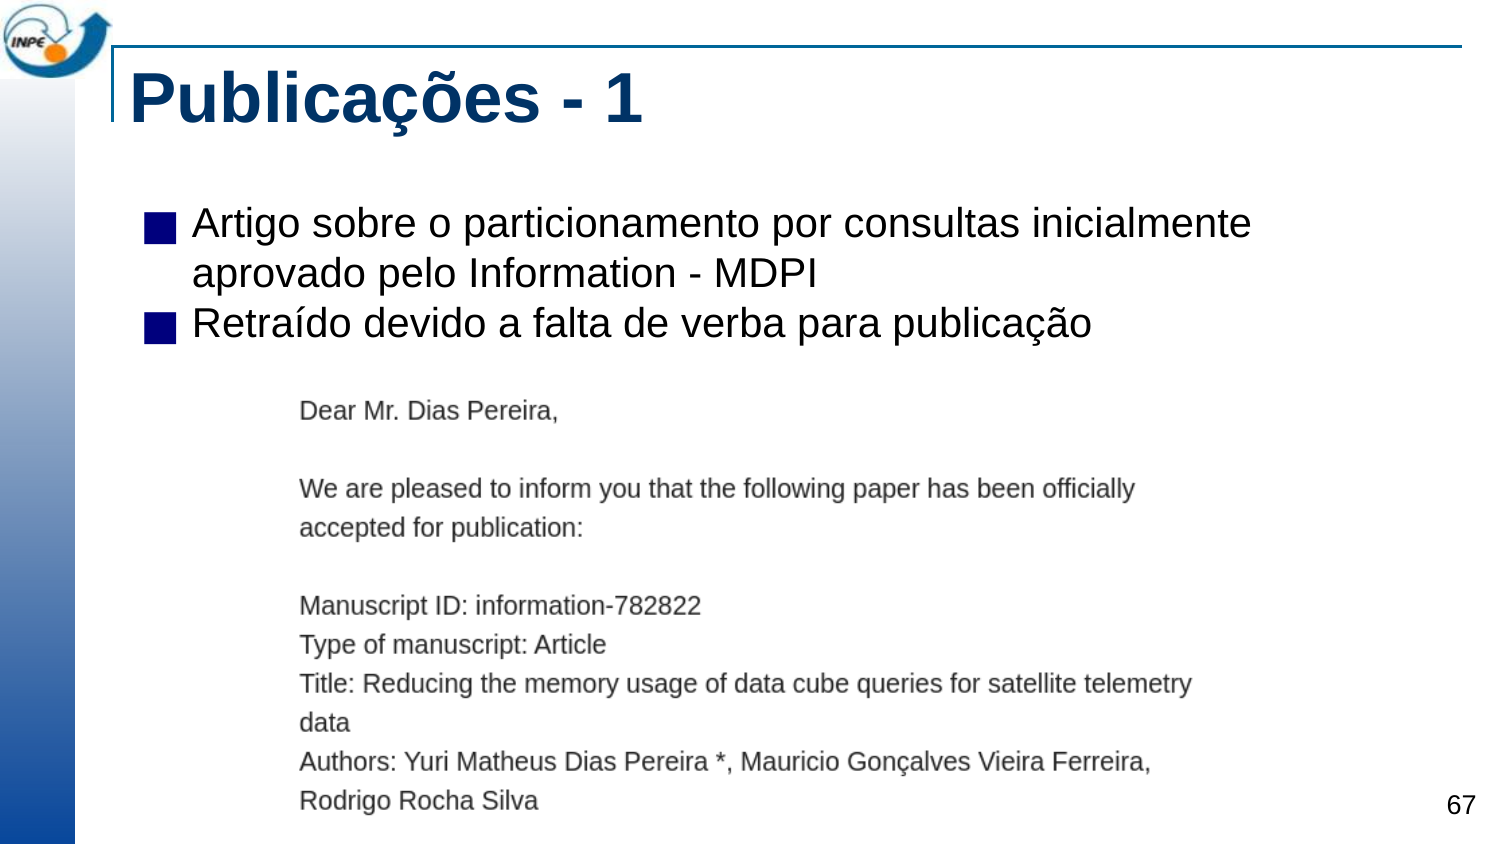

# Publicações - 1
Artigo sobre o particionamento por consultas inicialmente aprovado pelo Information - MDPI
Retraído devido a falta de verba para publicação